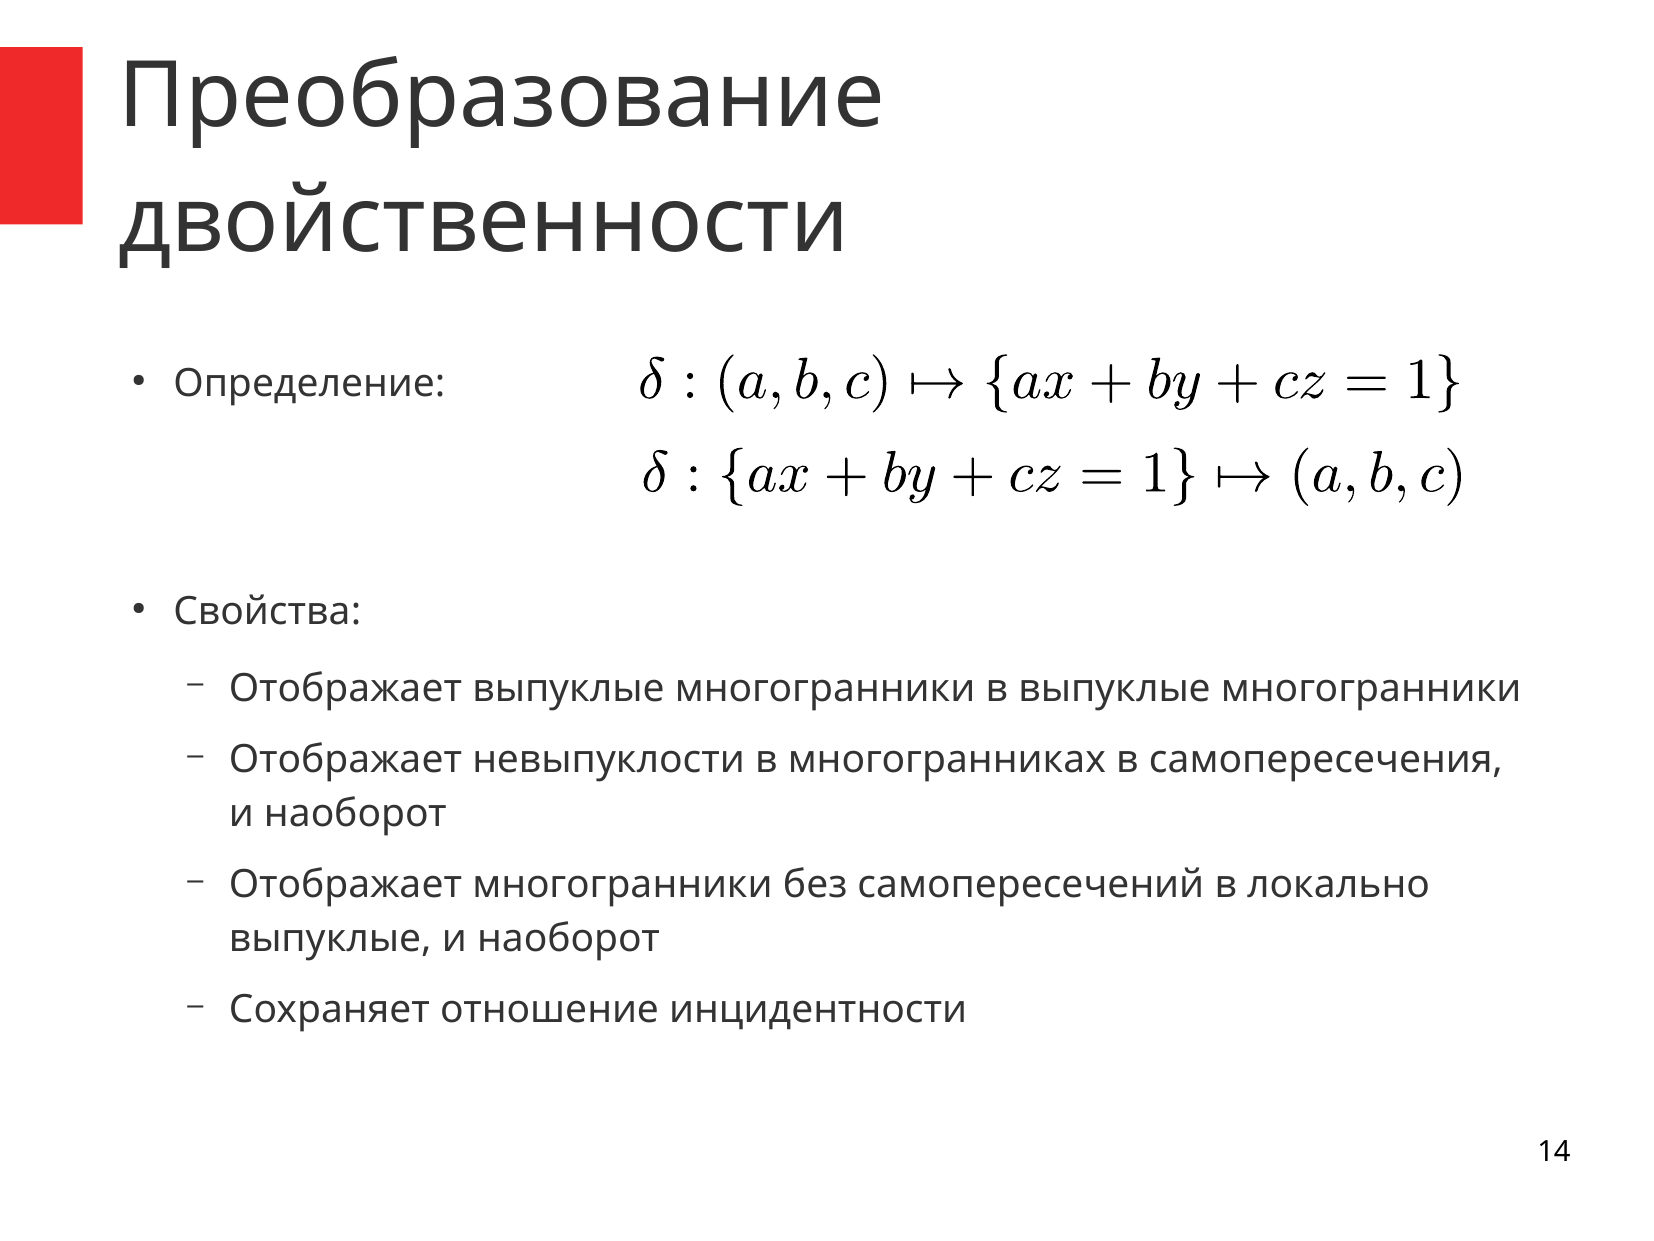

# Преобразование двойственности
Определение:
Свойства:
Отображает выпуклые многогранники в выпуклые многогранники
Отображает невыпуклости в многогранниках в самопересечения, и наоборот
Отображает многогранники без самопересечений в локально выпуклые, и наоборот
Сохраняет отношение инцидентности
14